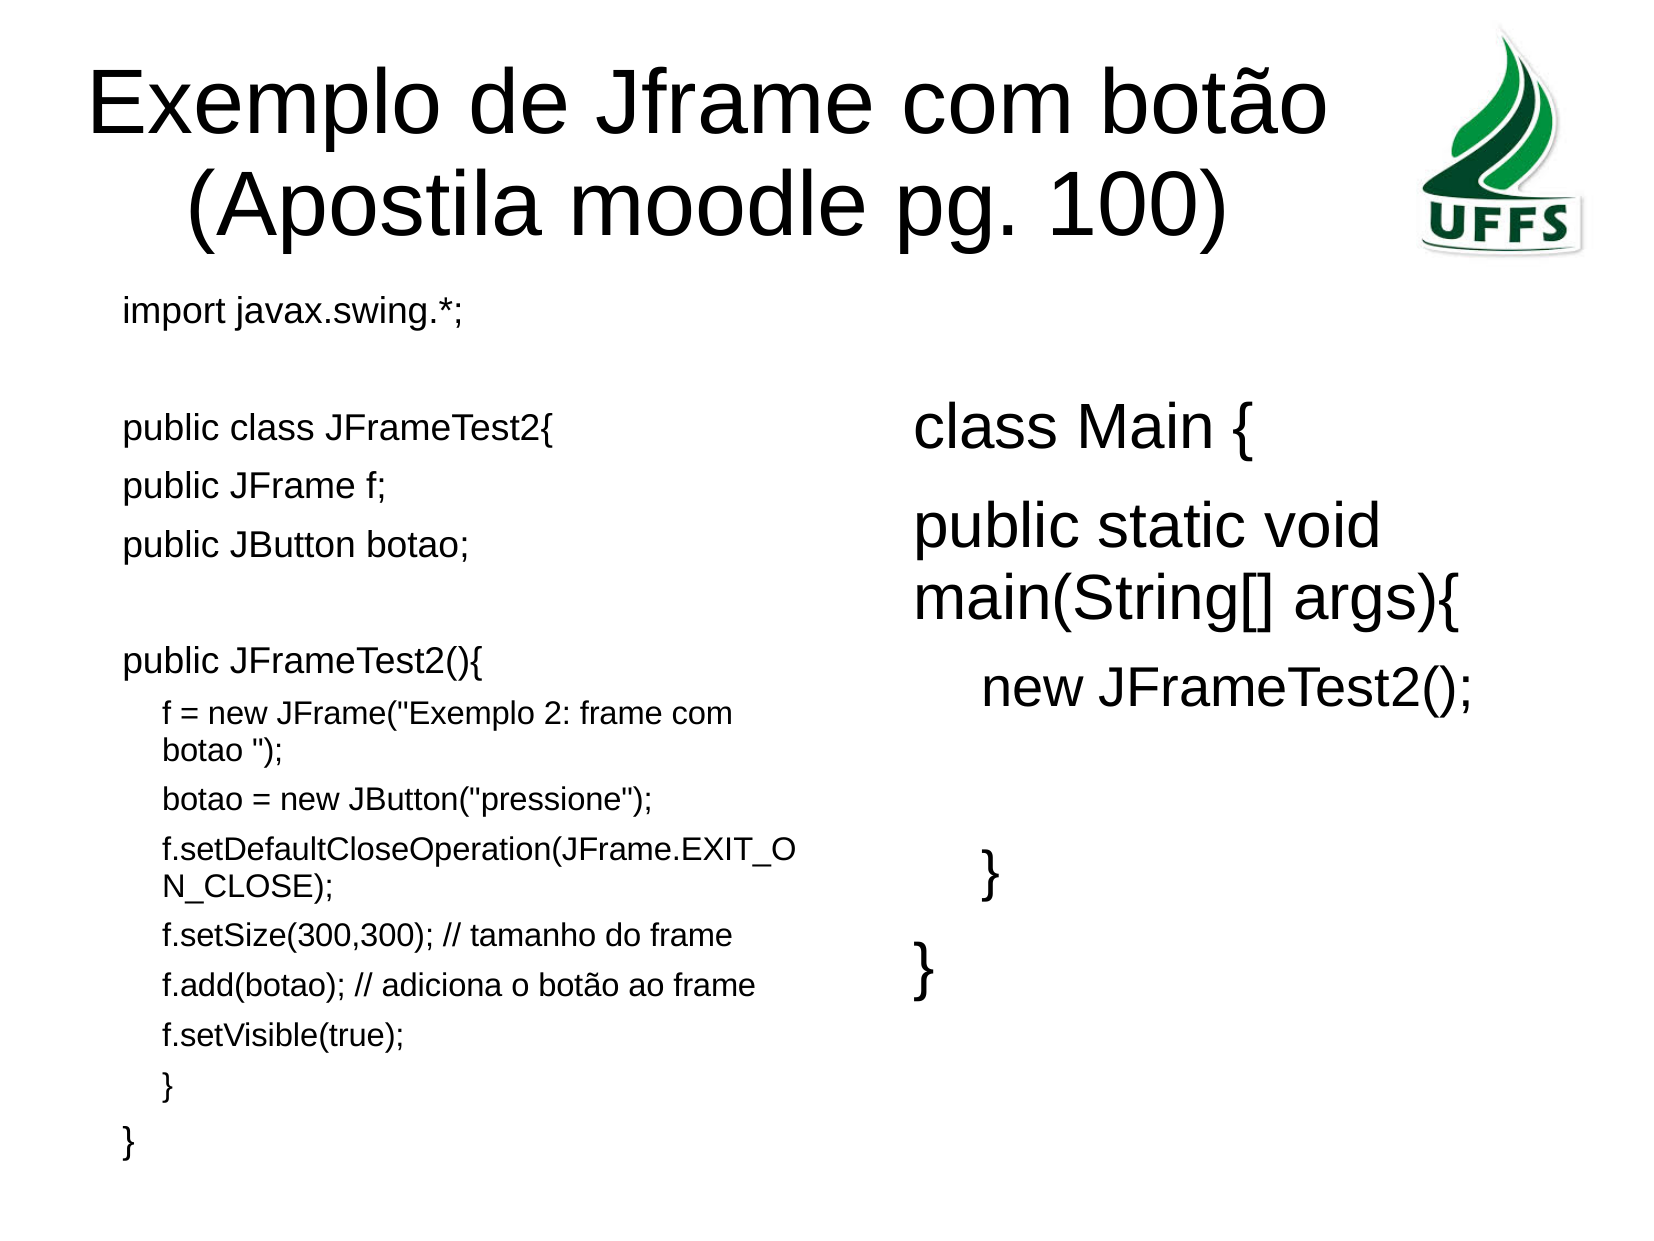

# Exemplo de Jframe com botão (Apostila moodle pg. 100)
import javax.swing.*;
public class JFrameTest2{
public JFrame f;
public JButton botao;
public JFrameTest2(){
f = new JFrame("Exemplo 2: frame com botao ");
botao = new JButton("pressione");
f.setDefaultCloseOperation(JFrame.EXIT_ON_CLOSE);
f.setSize(300,300); // tamanho do frame
f.add(botao); // adiciona o botão ao frame
f.setVisible(true);
}
}
class Main {
public static void main(String[] args){
new JFrameTest2();
}
}